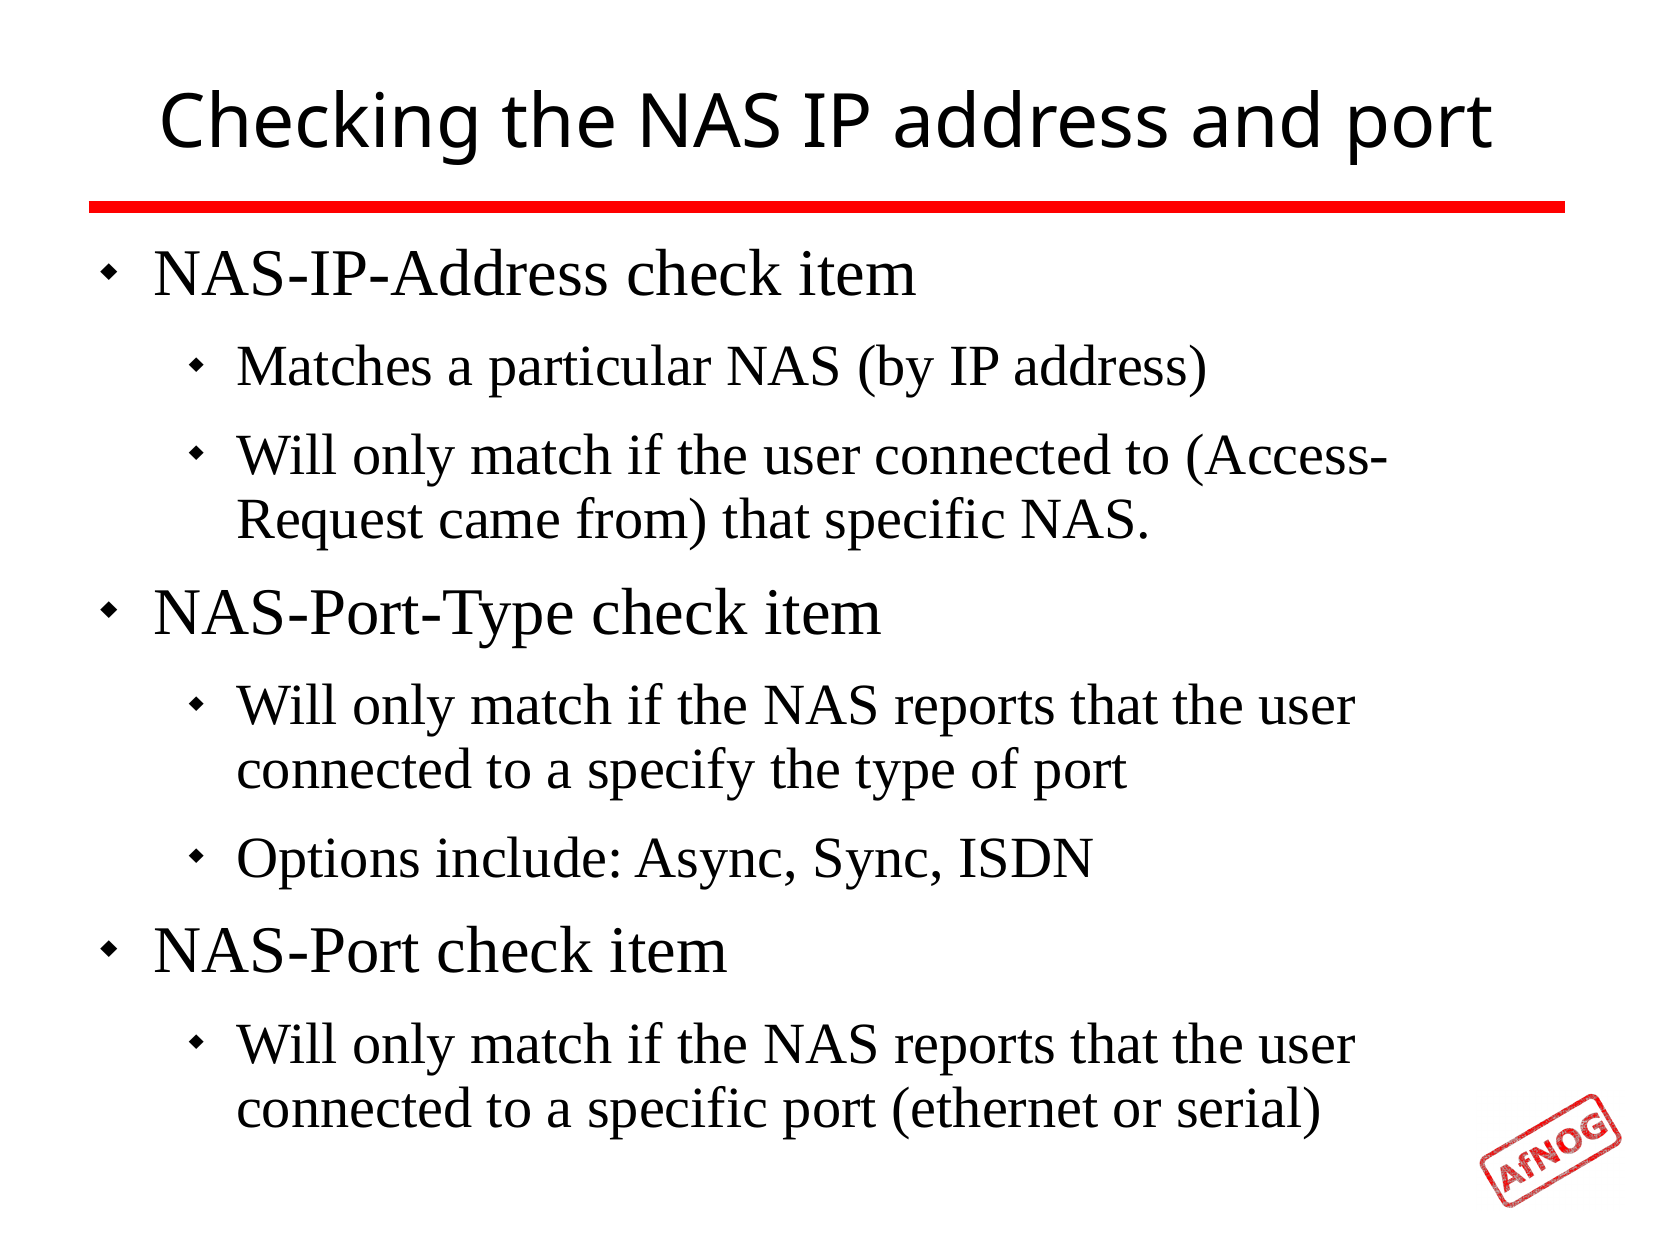

# Checking the NAS IP address and port
NAS-IP-Address check item
Matches a particular NAS (by IP address)
Will only match if the user connected to (Access-Request came from) that specific NAS.
NAS-Port-Type check item
Will only match if the NAS reports that the user connected to a specify the type of port
Options include: Async, Sync, ISDN
NAS-Port check item
Will only match if the NAS reports that the user connected to a specific port (ethernet or serial)